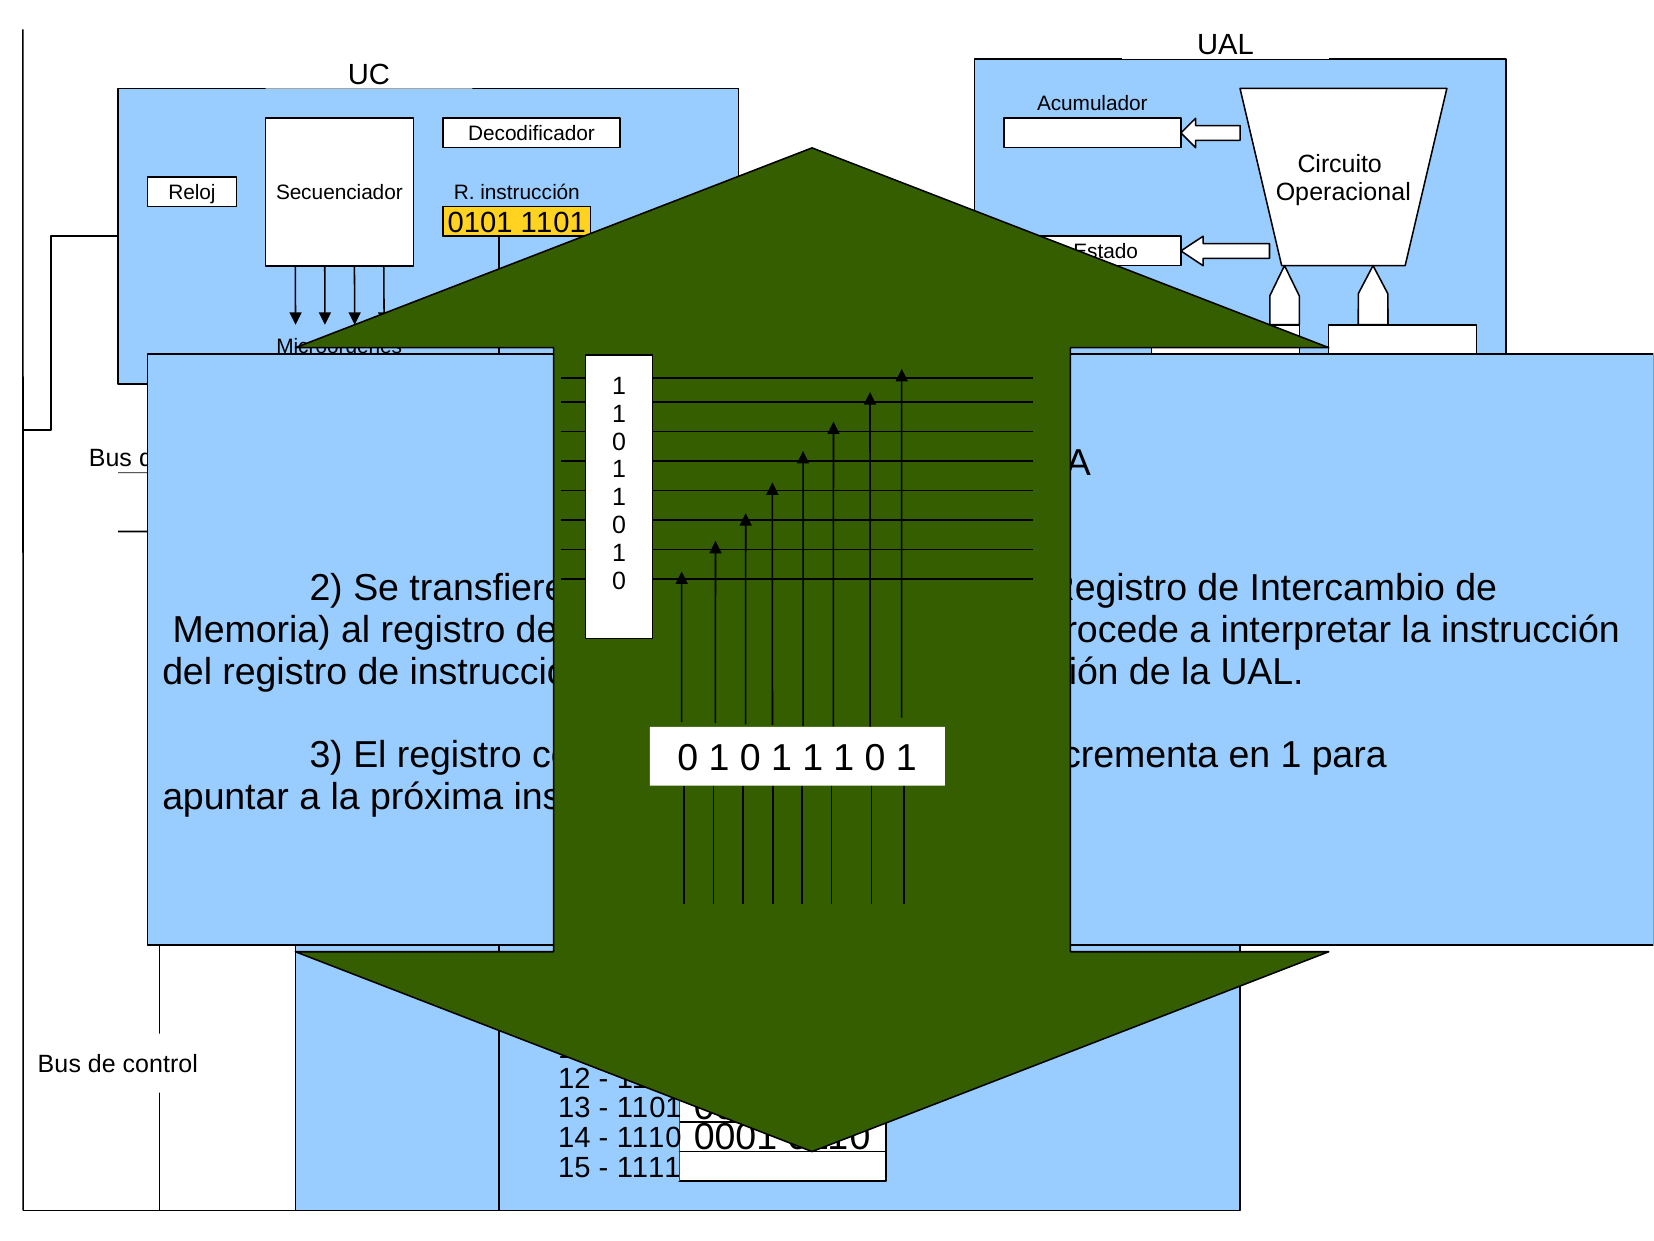

UAL
UC
Acumulador
Circuito
Operacional
Secuenciador
Decodificador
1
1
0
1
1
0
1
0
0 1 0 1 1 1 0 1
Reloj
R. instrucción
0101 1101
R. Estado
Contador de programa
0000
0001
Microordenes
FASE DE BÚSQUEDA
		2) Se transfiere la instrucción desde el RIM (Registro de Intercambio de
 Memoria) al registro de instrucción. El decodificador procede a interpretar la instrucción
del registro de instrucción y queda dispuesta la activación de la UAL.
		3) El registro contador de programa se autoincrementa en 1 para
apuntar a la próxima instrucción a ejecutar
REN 1
REN 2
Bus de datos
Bus de direcciones
MC
Registro Direccion Memoria
Registro Intercambio Memoria
0000
0101 1101
Memoria central
Direccion celda
Contenido celda
Selector
0 - 0000
0101 1101
1 - 0001
0111 1110
2 - 0010
0110 1111
3 - 0011
4 - 0100
...
Bus de control
11 - 1011
12 - 1100
13 - 1101
0000 1100
14 - 1110
0001 0110
15 - 1111